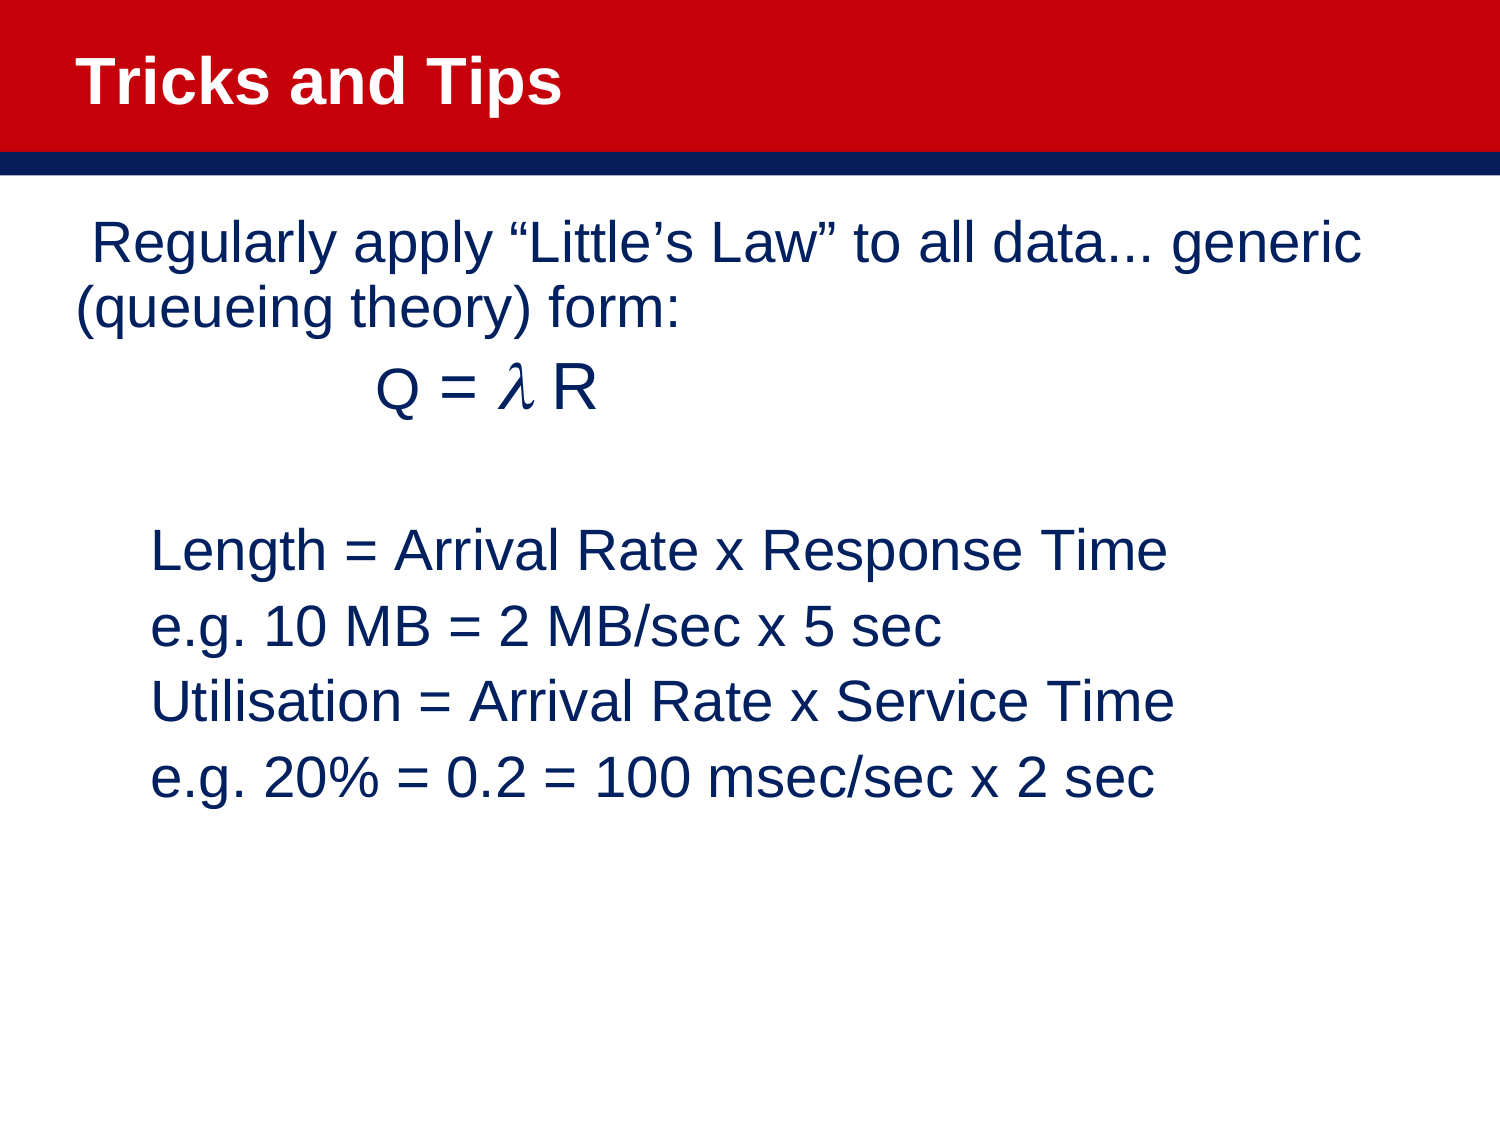

# Tricks and Tips
 Regularly apply “Little’s Law” to all data... generic (queueing theory) form:
Q =  R
Length = Arrival Rate x Response Time
e.g. 10 MB = 2 MB/sec x 5 sec
Utilisation = Arrival Rate x Service Time
e.g. 20% = 0.2 = 100 msec/sec x 2 sec